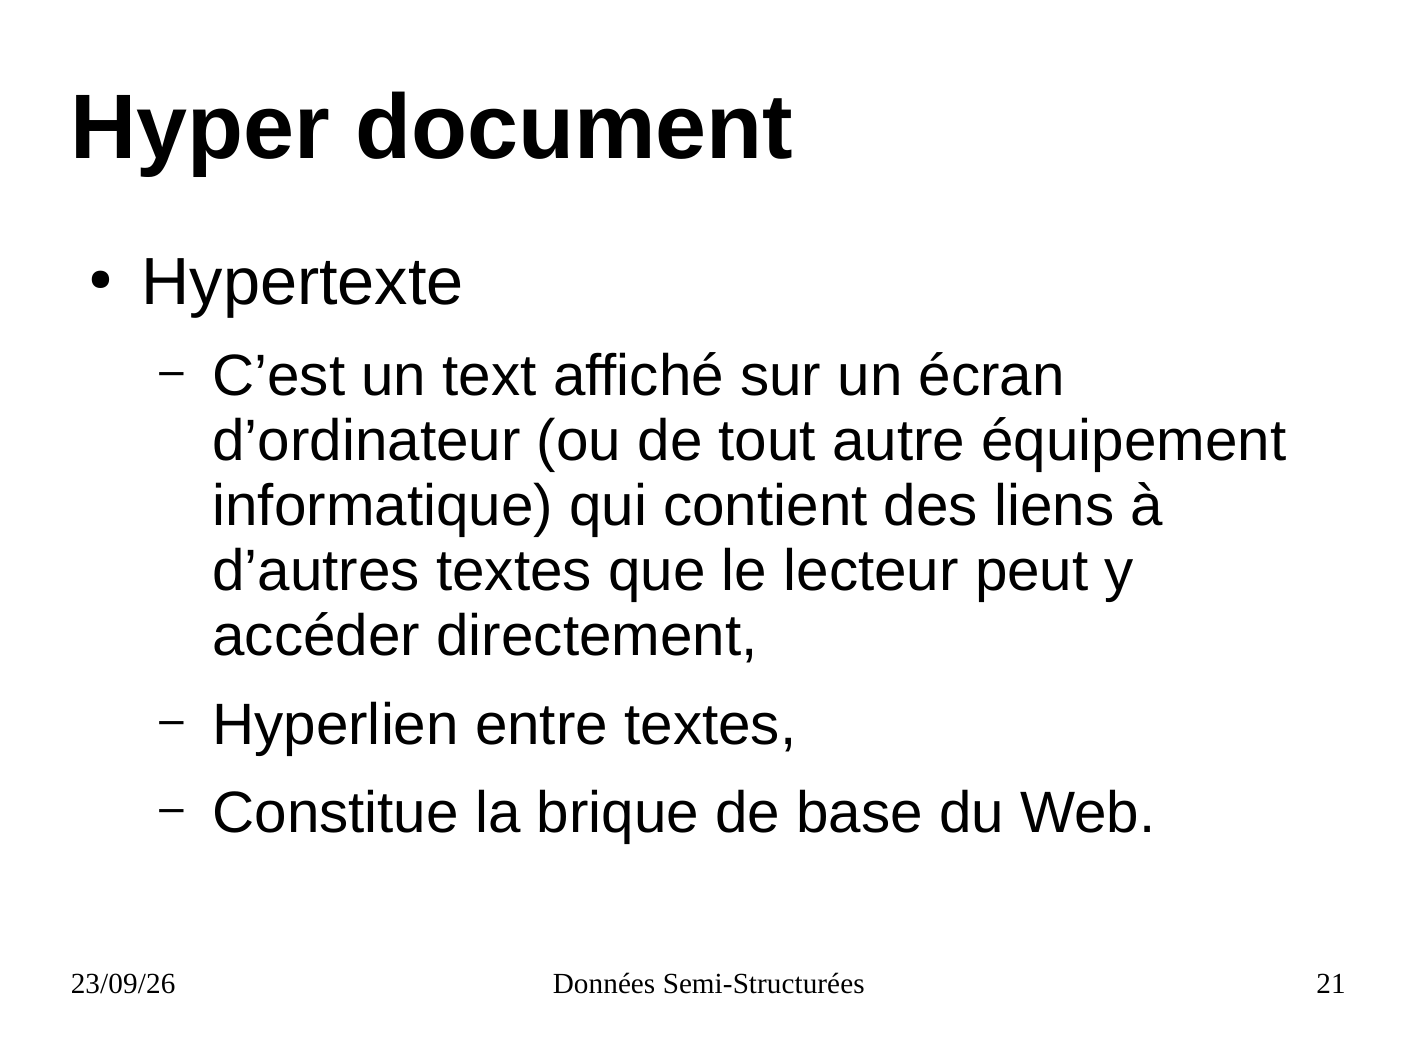

# Hyper document
Hypertexte
C’est un text affiché sur un écran d’ordinateur (ou de tout autre équipement informatique) qui contient des liens à d’autres textes que le lecteur peut y accéder directement,
Hyperlien entre textes,
Constitue la brique de base du Web.
Données Semi-Structurées
21